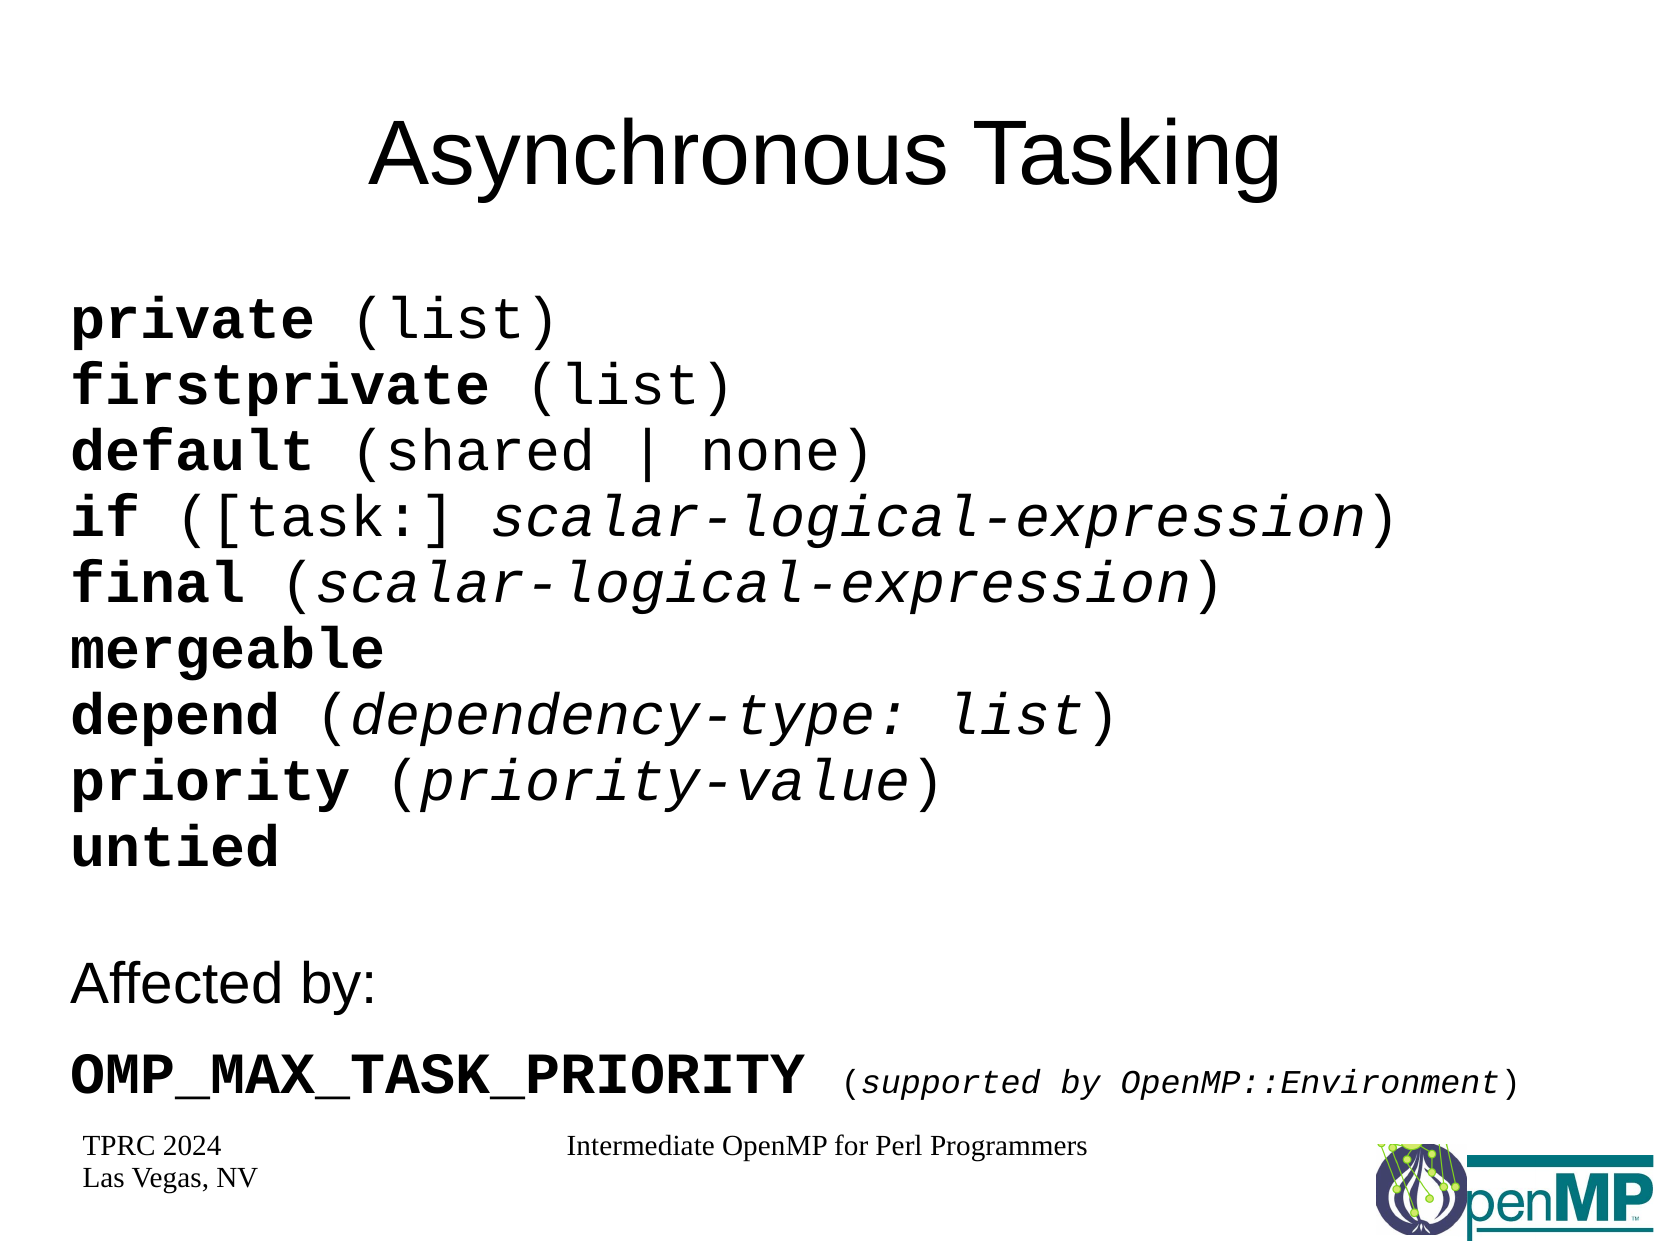

# Asynchronous Tasking
private (list)
firstprivate (list)
default (shared | none)
if ([task:] scalar-logical-expression)
final (scalar-logical-expression)
mergeable
depend (dependency-type: list)
priority (priority-value)
untied
Affected by:
OMP_MAX_TASK_PRIORITY (supported by OpenMP::Environment)